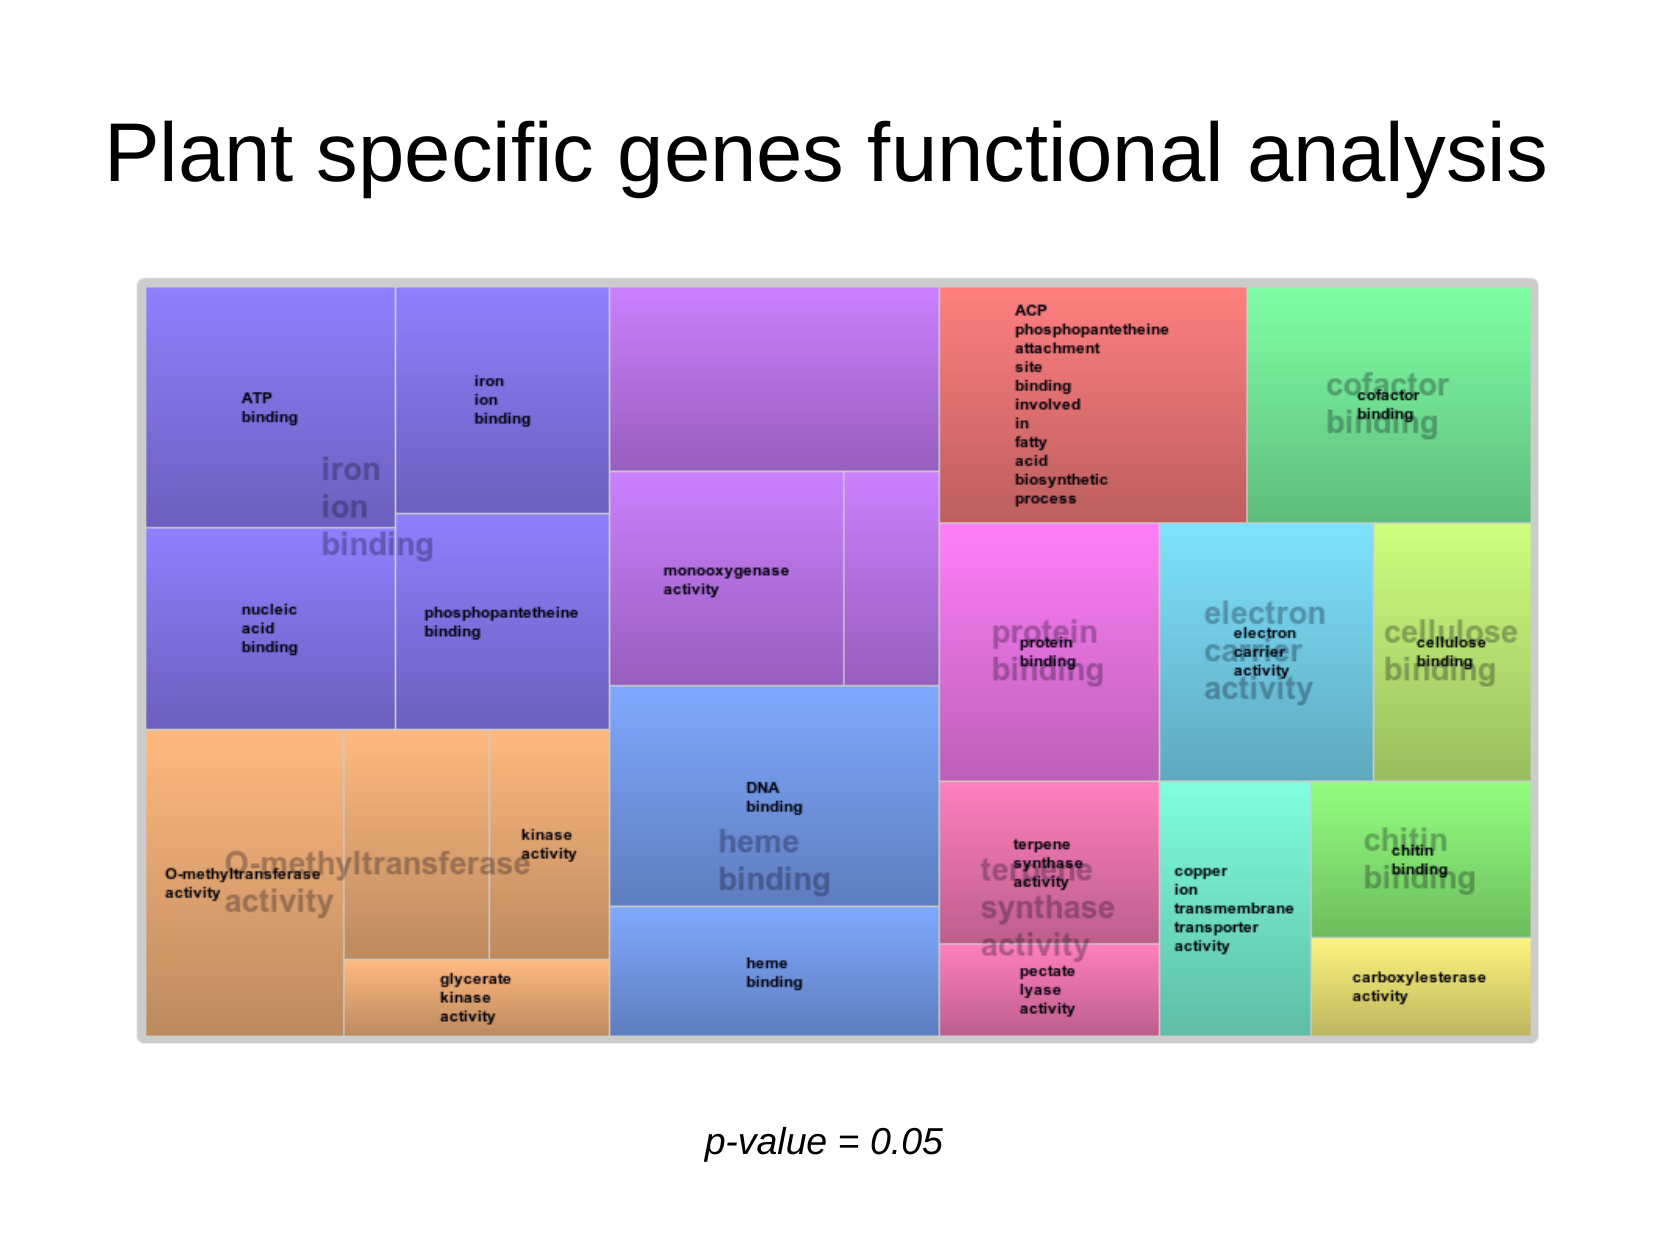

# Plant specific genes functional analysis
p-value = 0.05